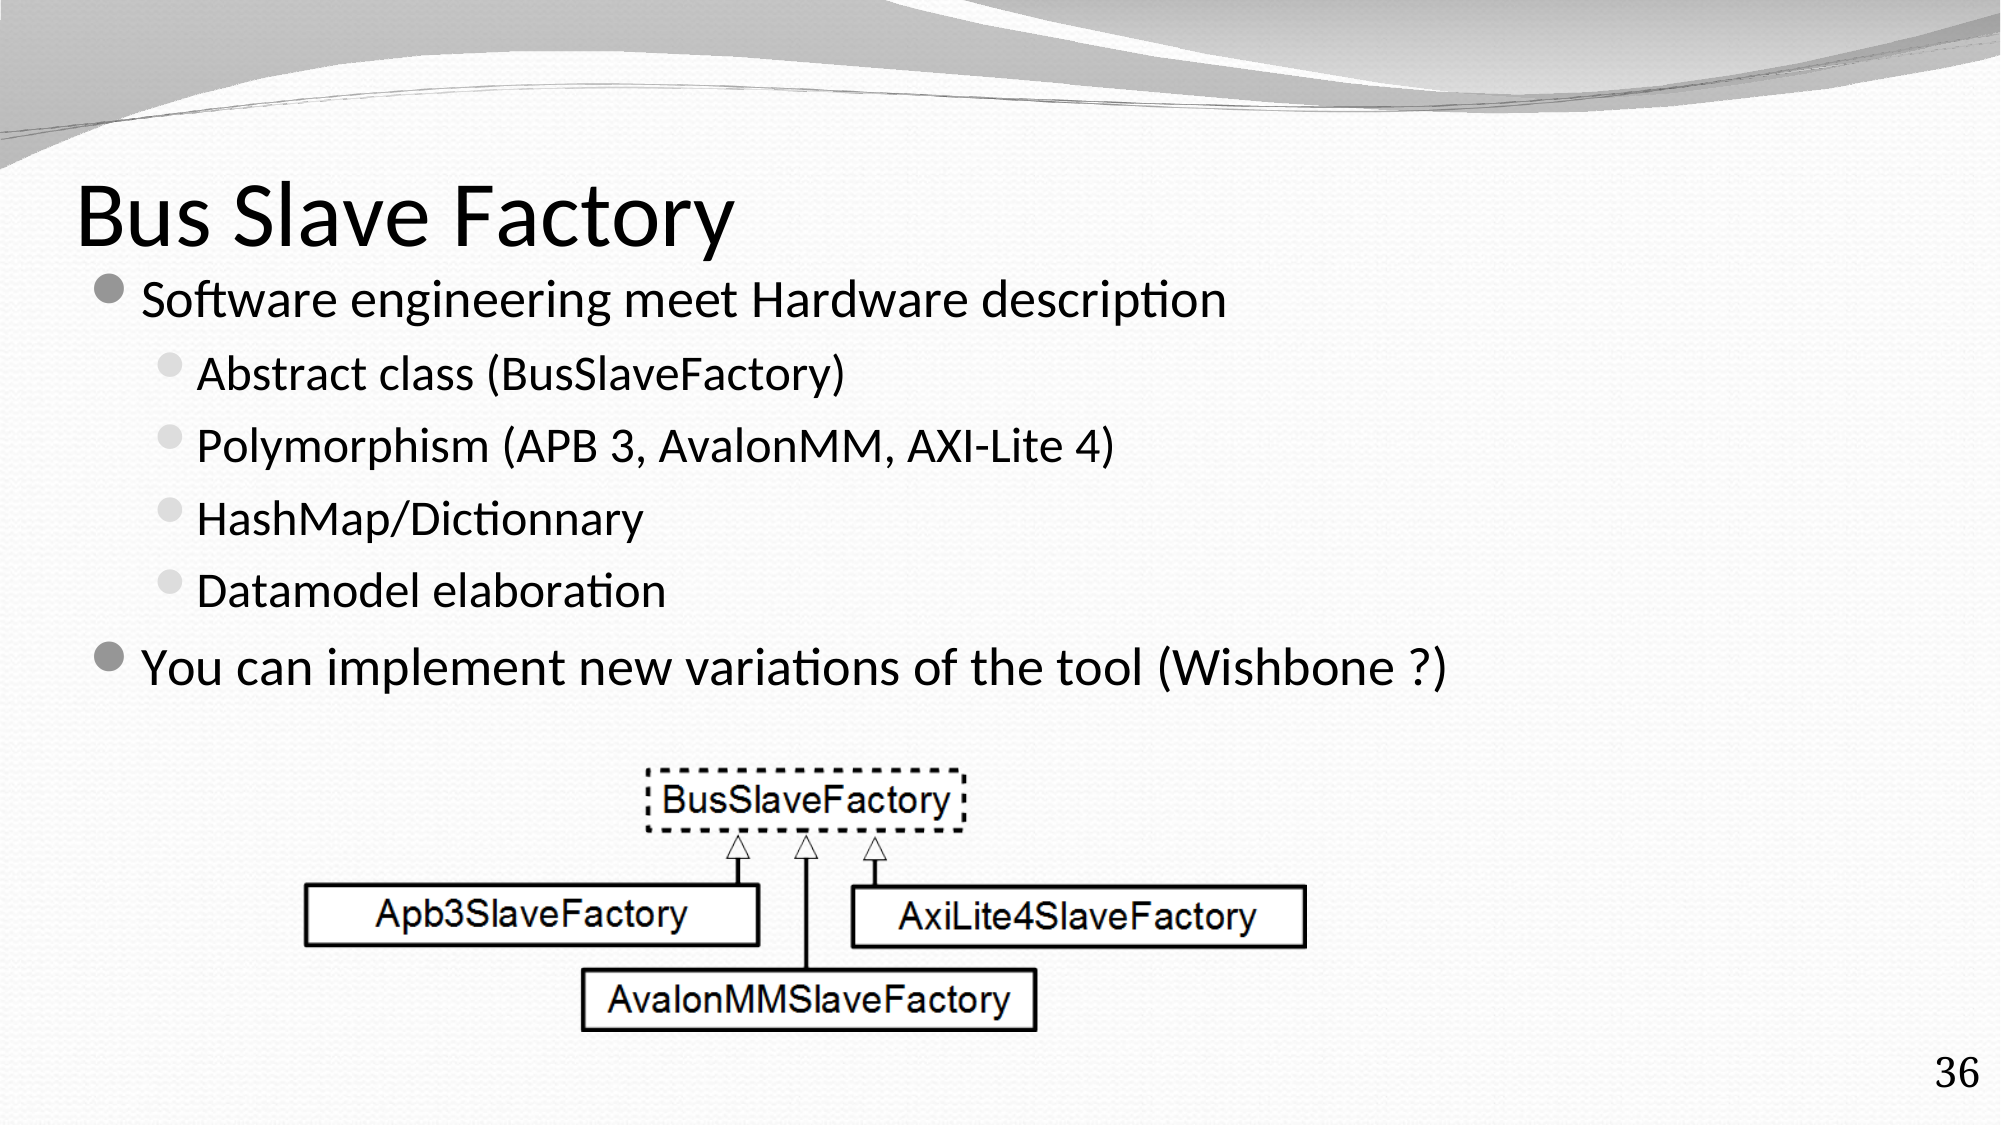

# Bus Slave Factory
Software engineering meet Hardware description
Abstract class (BusSlaveFactory)
Polymorphism (APB 3, AvalonMM, AXI-Lite 4)
HashMap/Dictionnary
Datamodel elaboration
You can implement new variations of the tool (Wishbone ?)